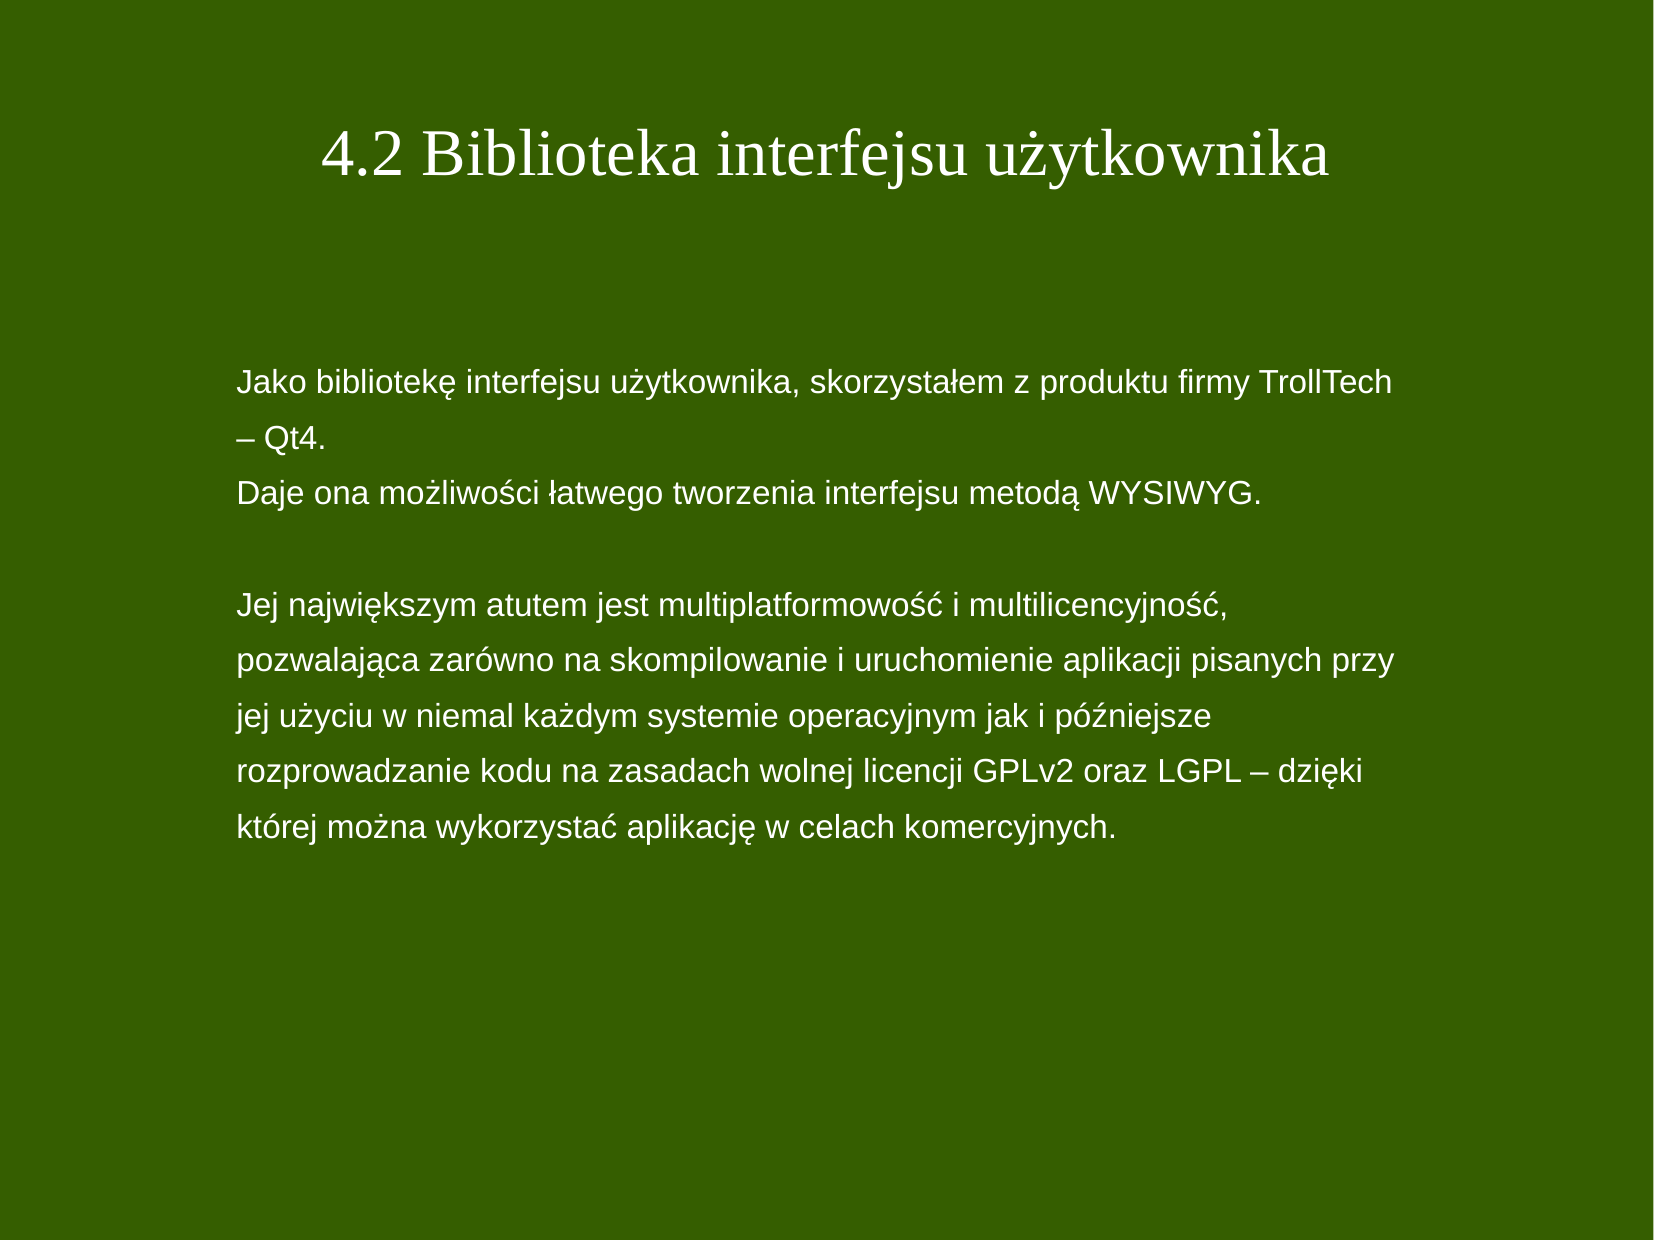

# 4.2 Biblioteka interfejsu użytkownika
Jako bibliotekę interfejsu użytkownika, skorzystałem z produktu firmy TrollTech – Qt4.
Daje ona możliwości łatwego tworzenia interfejsu metodą WYSIWYG.
Jej największym atutem jest multiplatformowość i multilicencyjność, pozwalająca zarówno na skompilowanie i uruchomienie aplikacji pisanych przy jej użyciu w niemal każdym systemie operacyjnym jak i późniejsze rozprowadzanie kodu na zasadach wolnej licencji GPLv2 oraz LGPL – dzięki której można wykorzystać aplikację w celach komercyjnych.